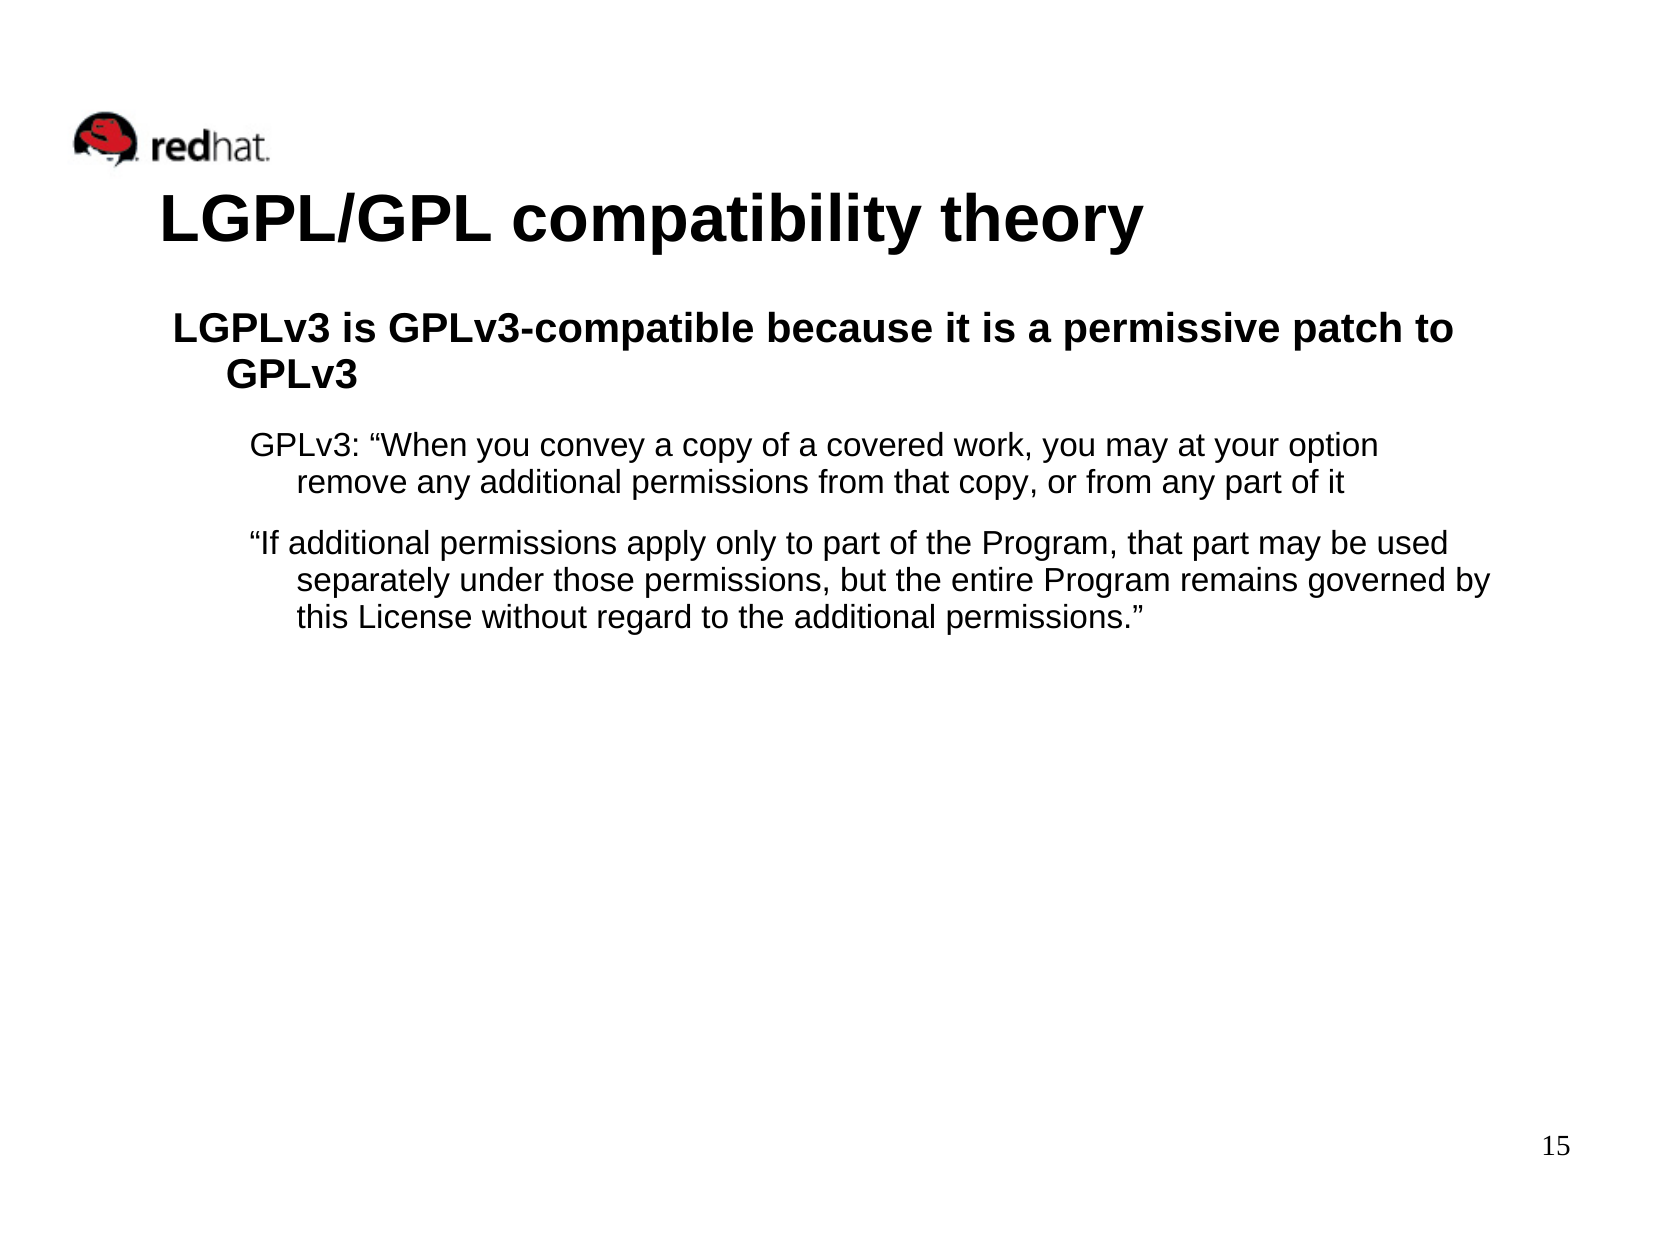

# LGPL/GPL compatibility theory
LGPLv3 is GPLv3-compatible because it is a permissive patch to GPLv3
GPLv3: “When you convey a copy of a covered work, you may at your option remove any additional permissions from that copy, or from any part of it
“If additional permissions apply only to part of the Program, that part may be used separately under those permissions, but the entire Program remains governed by this License without regard to the additional permissions.”
15